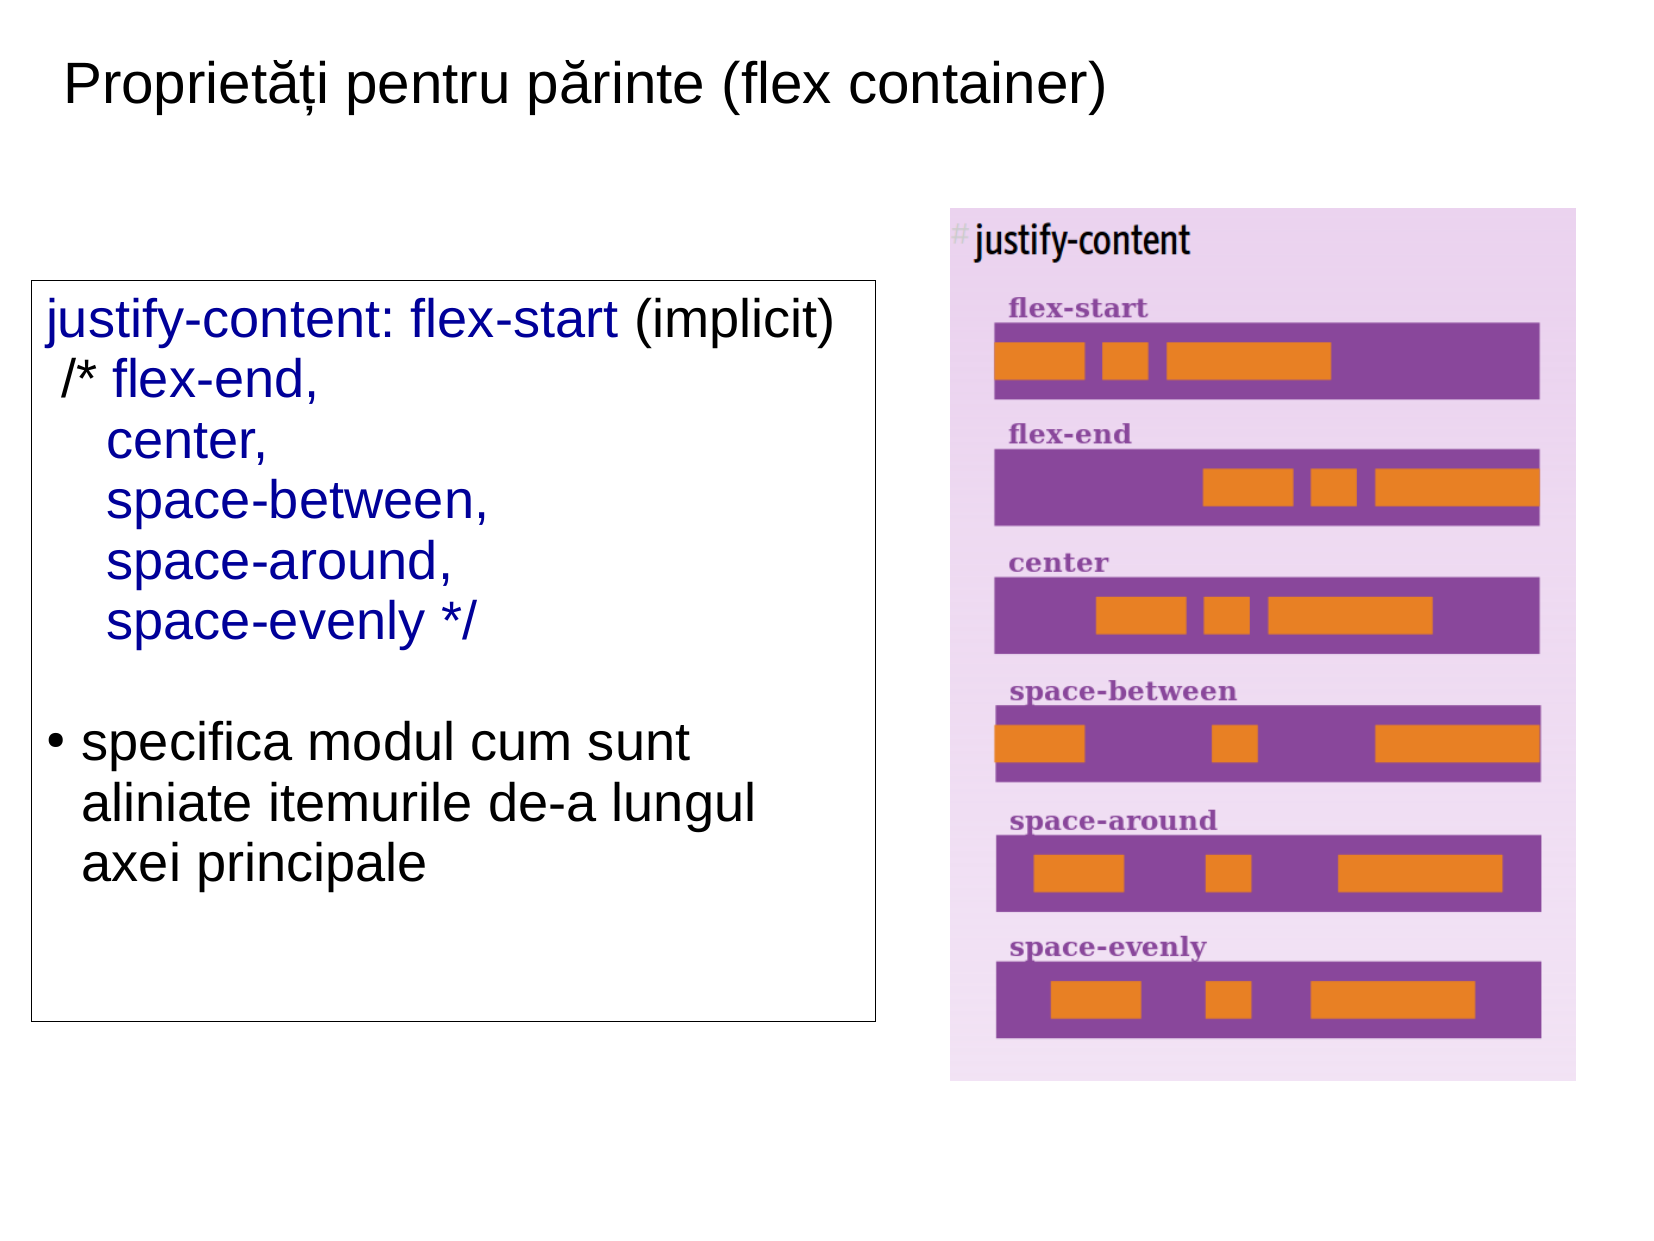

Proprietăți pentru părinte (flex container)
justify-content: flex-start (implicit)
 /* flex-end,
 center,
 space-between,
 space-around,
 space-evenly */
specifica modul cum sunt aliniate itemurile de-a lungul axei principale